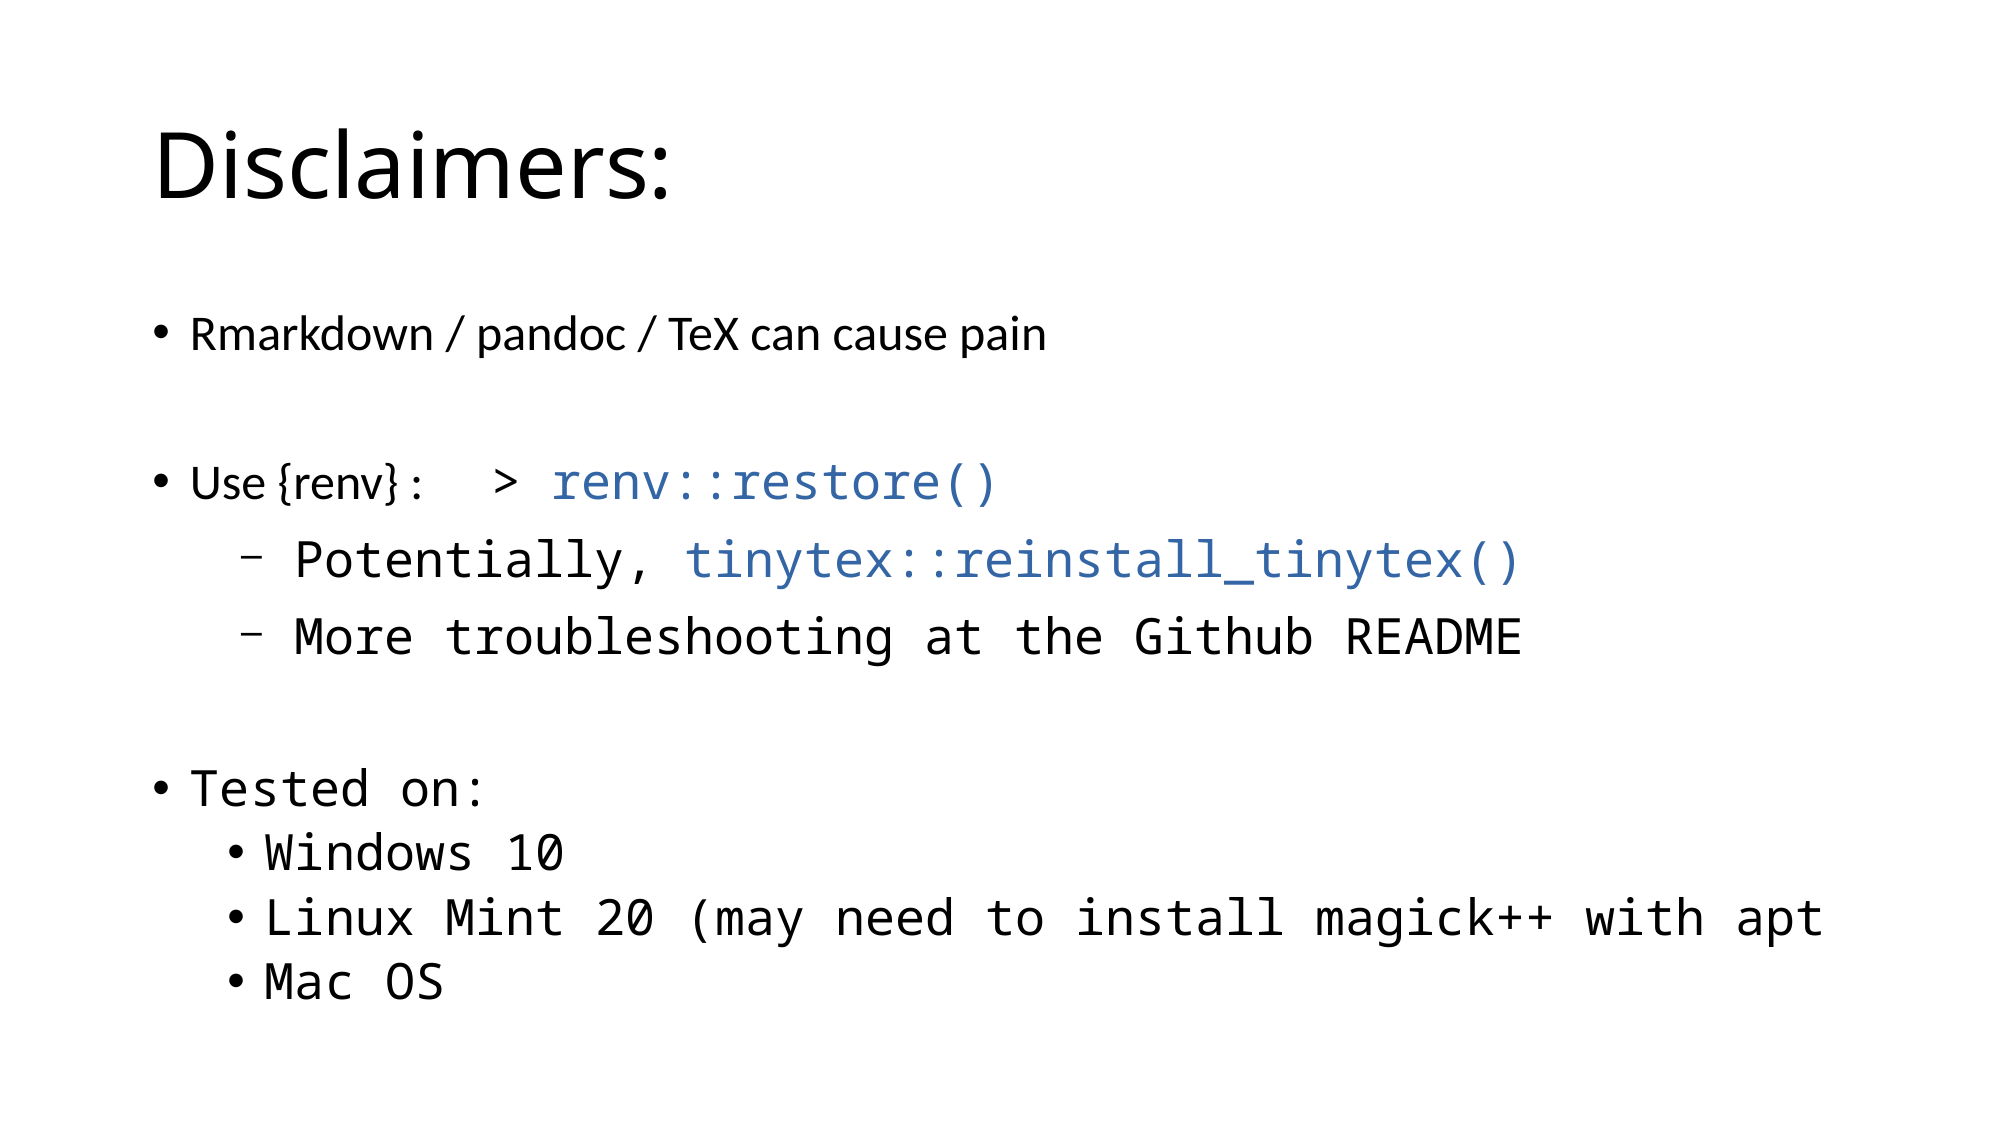

# Disclaimers:
Rmarkdown / pandoc / TeX can cause pain
Use {renv} : > renv::restore()
Potentially, tinytex::reinstall_tinytex()
More troubleshooting at the Github README
Tested on:
Windows 10
Linux Mint 20 (may need to install magick++ with apt
Mac OS